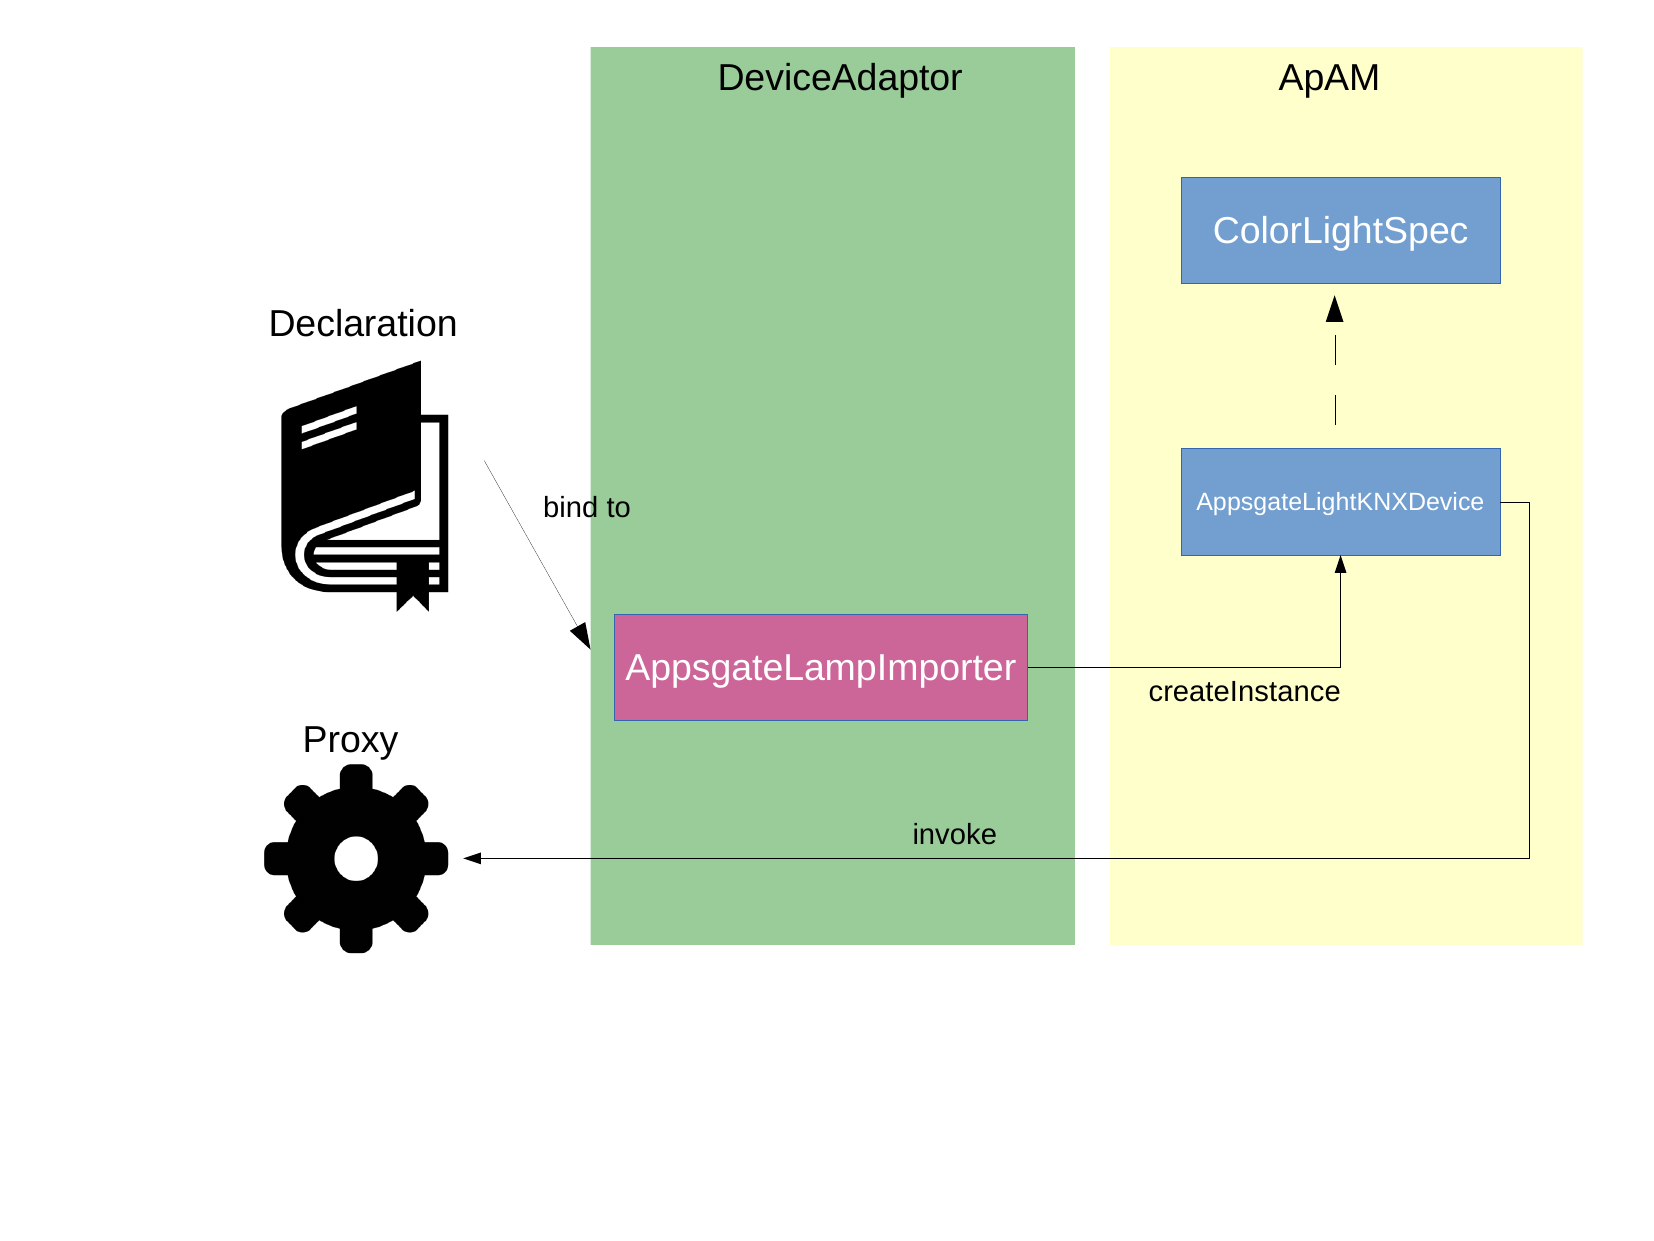

DeviceAdaptor
ApAM
ColorLightSpec
Declaration
AppsgateLightKNXDevice
bind to
AppsgateLampImporter
createInstance
Proxy
invoke